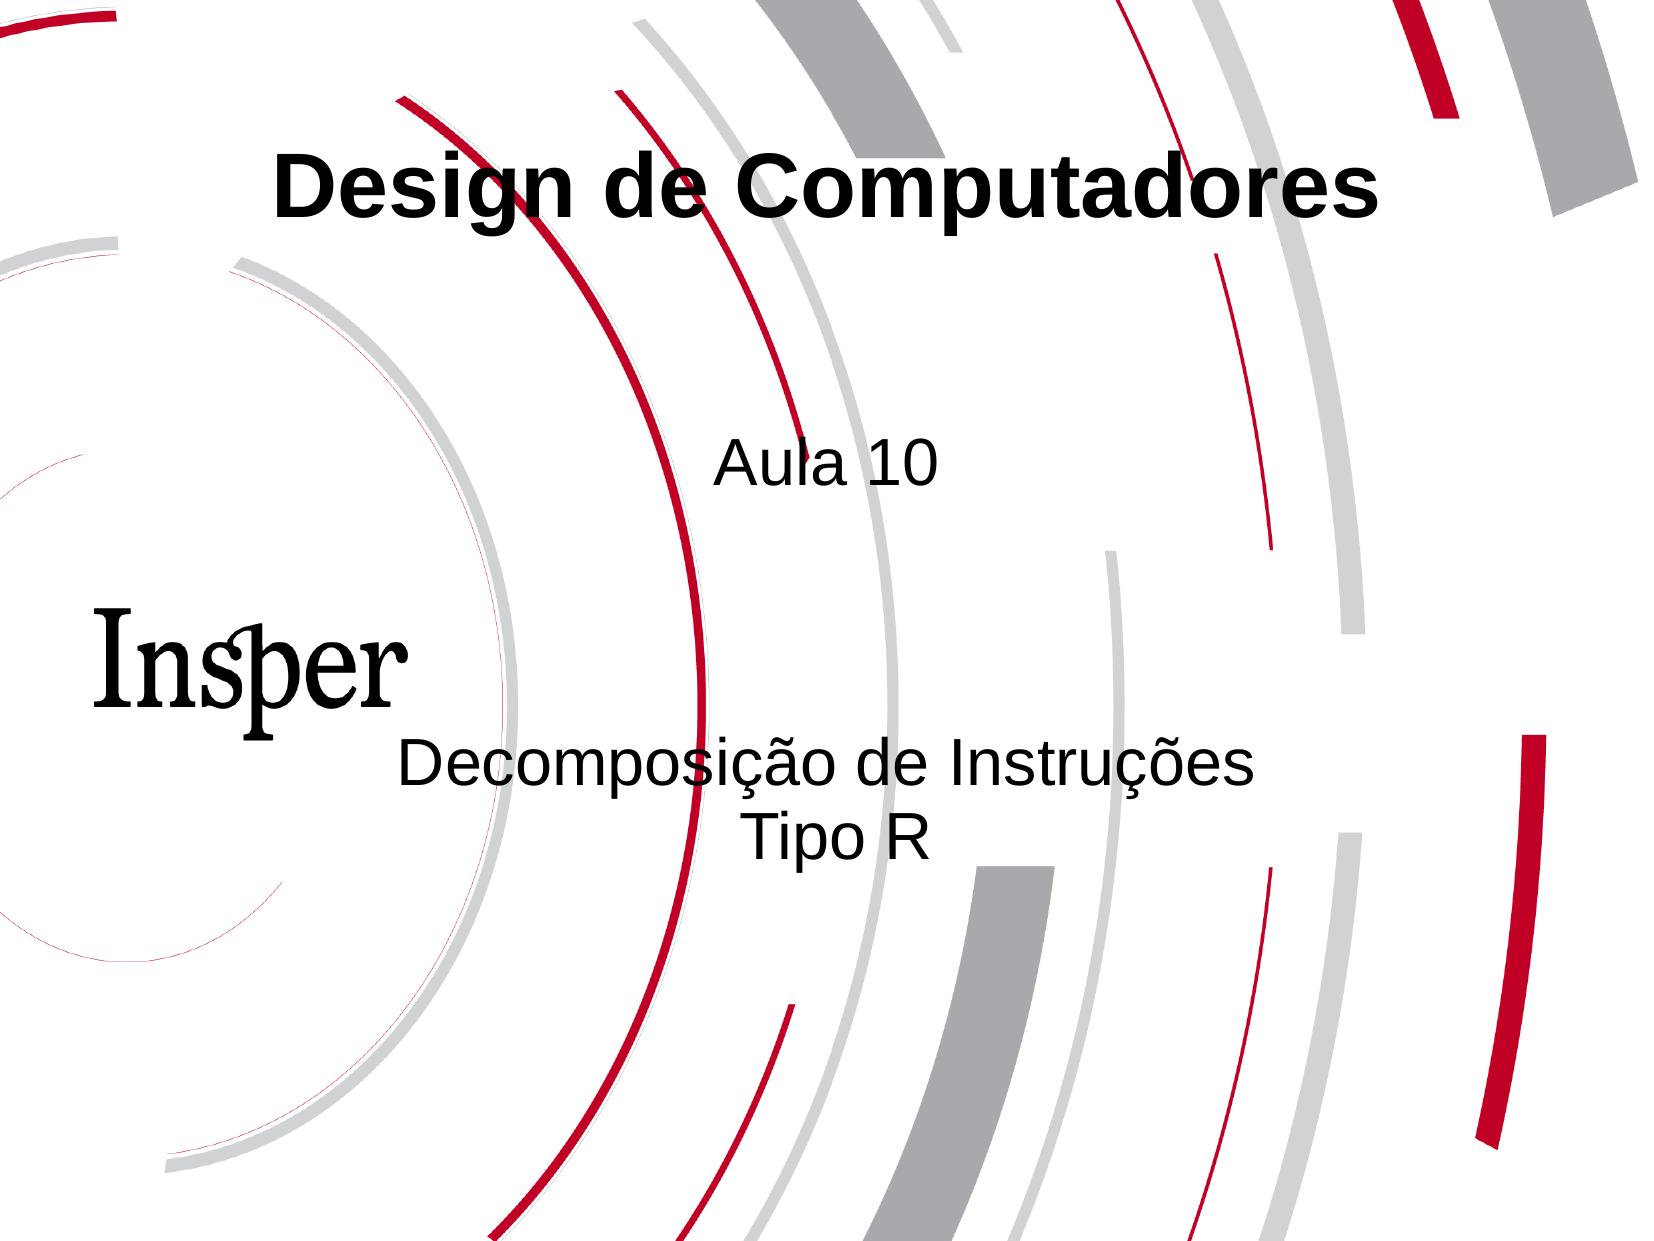

# Design de Computadores
Aula 10
Decomposição de Instruções
 Tipo R